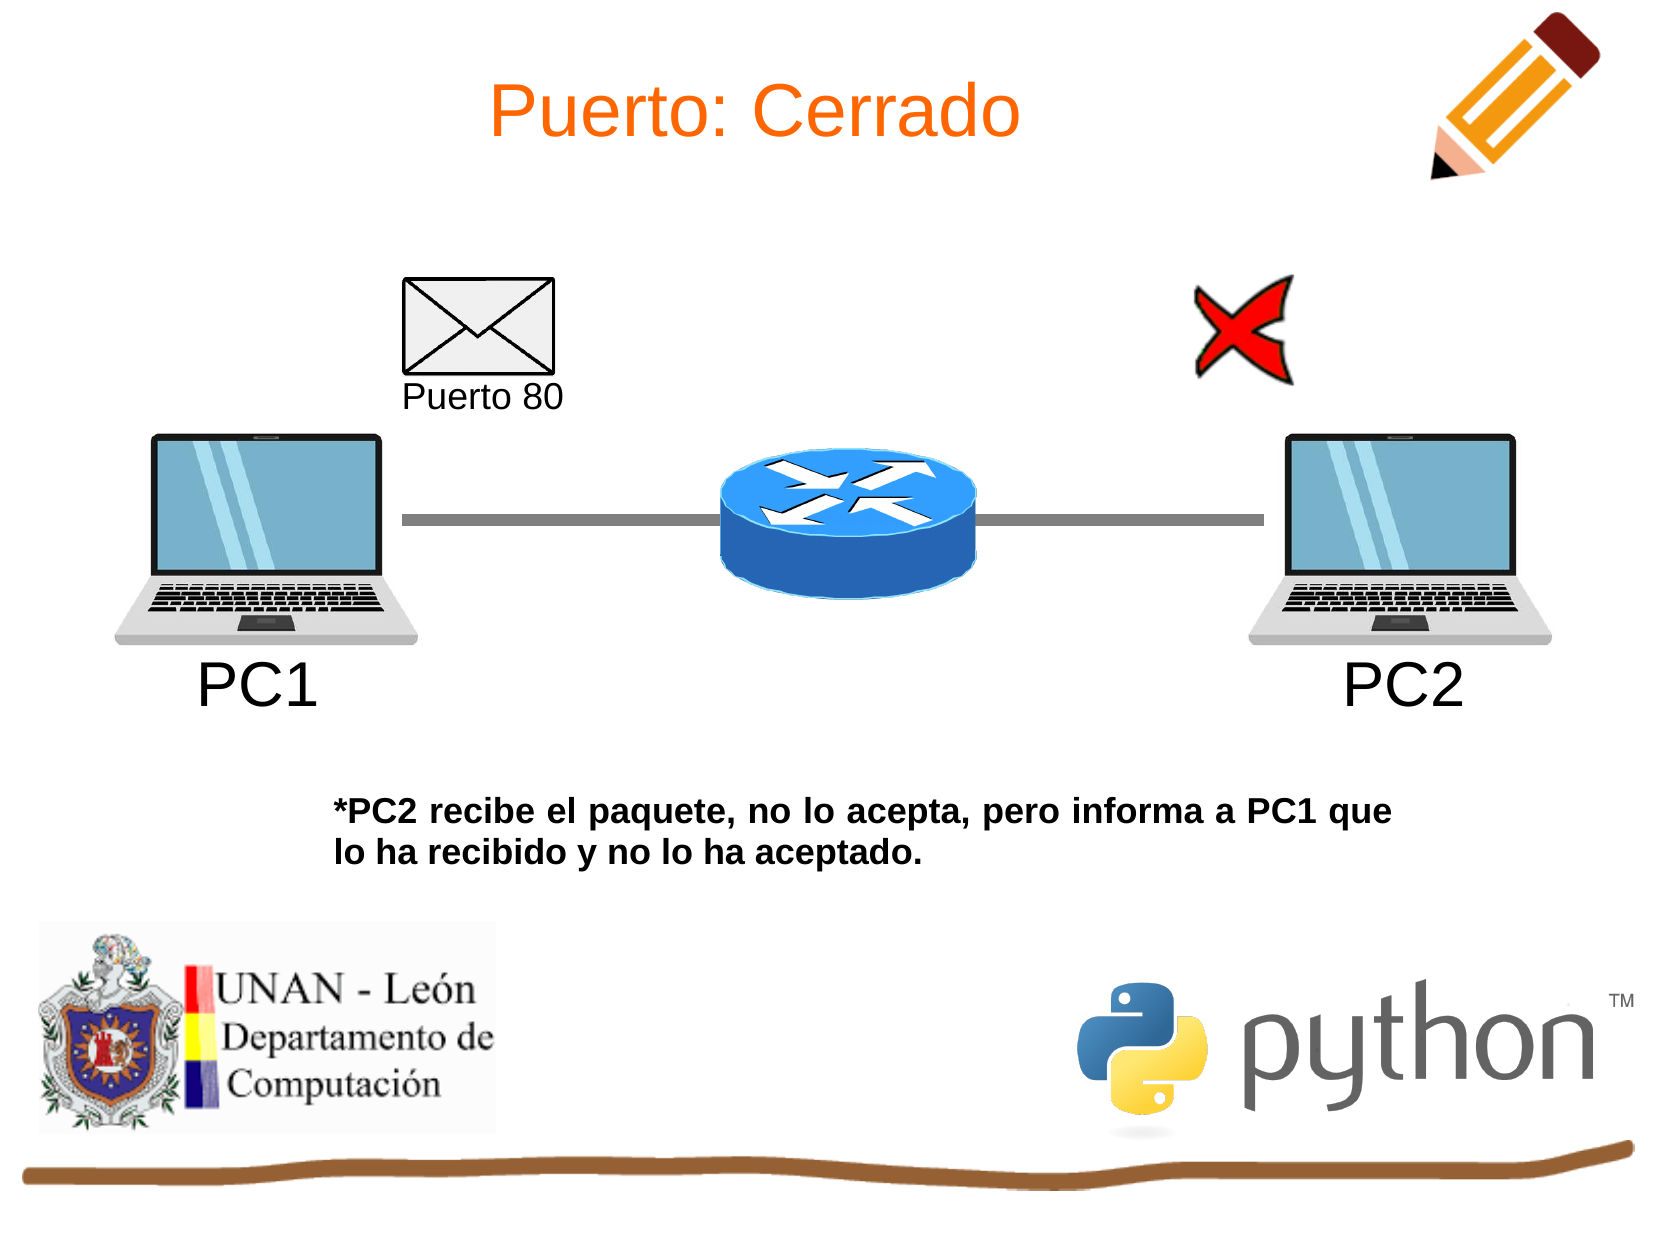

# Puerto: Cerrado
Puerto 80
PC1
PC2
*PC2 recibe el paquete, no lo acepta, pero informa a PC1 que lo ha recibido y no lo ha aceptado.